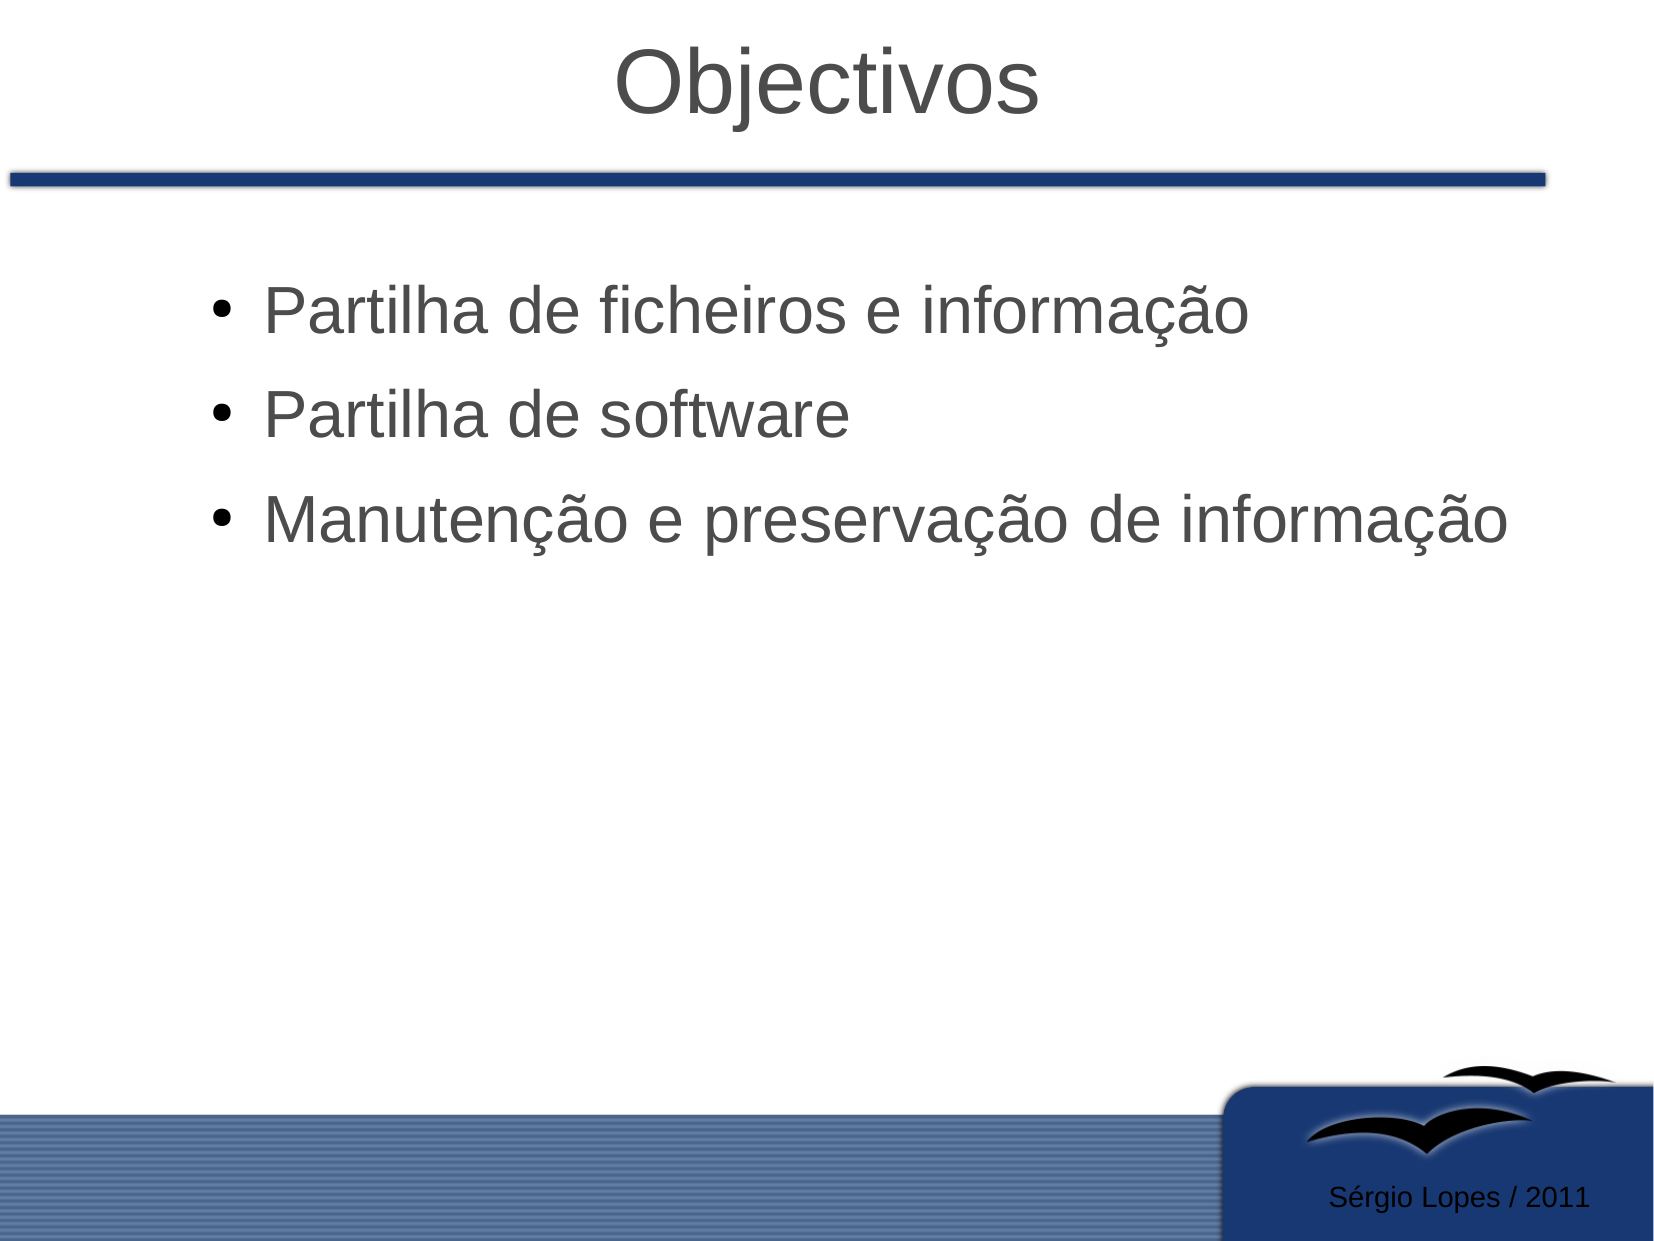

# Objectivos
Partilha de ficheiros e informação
Partilha de software
Manutenção e preservação de informação
Sérgio Lopes / 2011